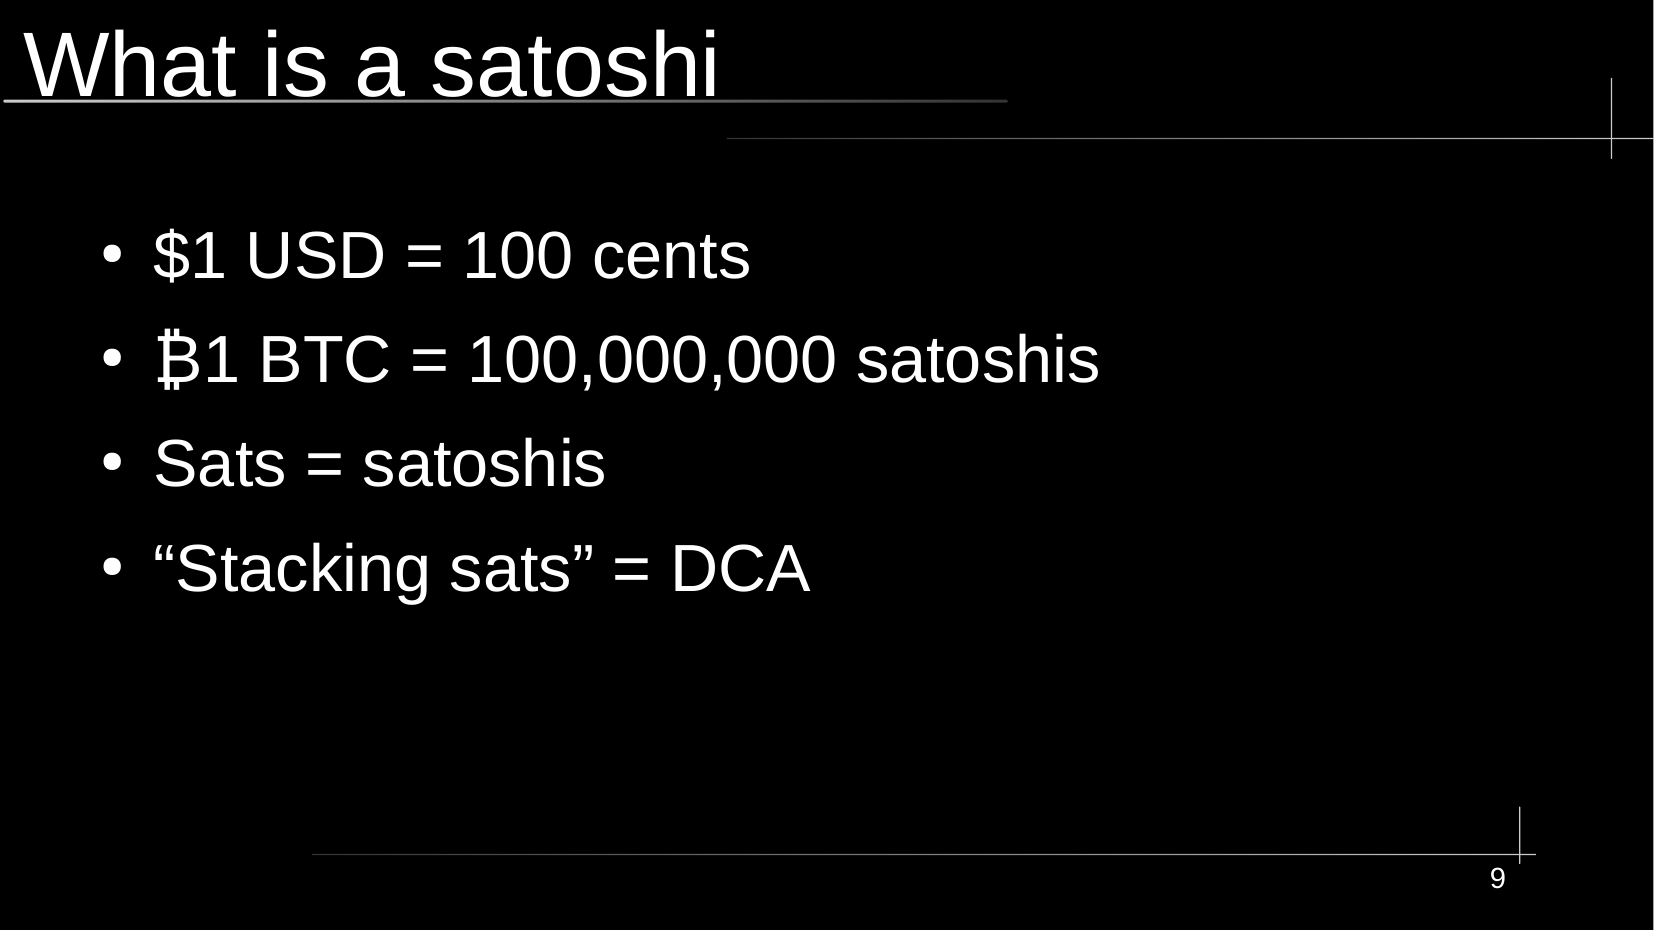

# What is a satoshi
$1 USD = 100 cents
₿1 BTC = 100,000,000 satoshis
Sats = satoshis
“Stacking sats” = DCA
9